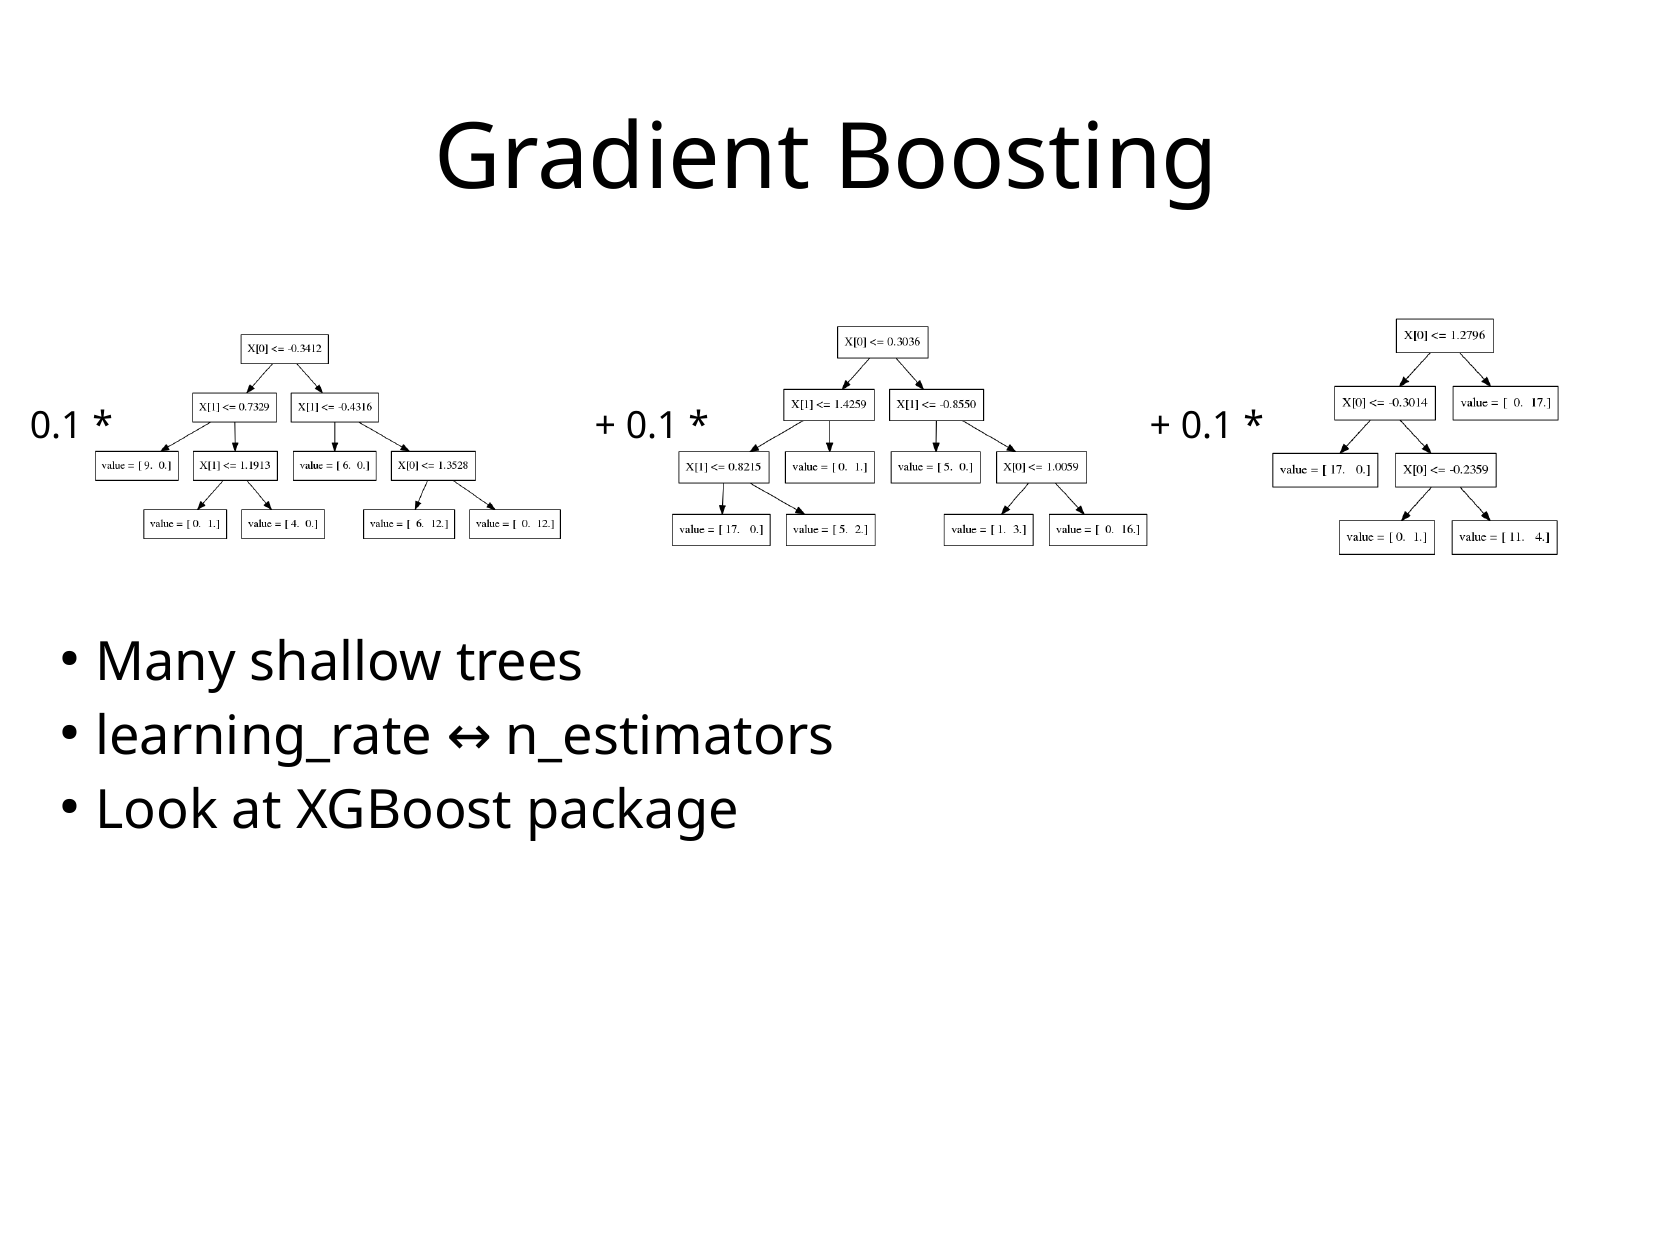

# Gradient Boosting
0.1 *
 + 0.1 *
 + 0.1 *
Many shallow trees
learning_rate ↔ n_estimators
Look at XGBoost package